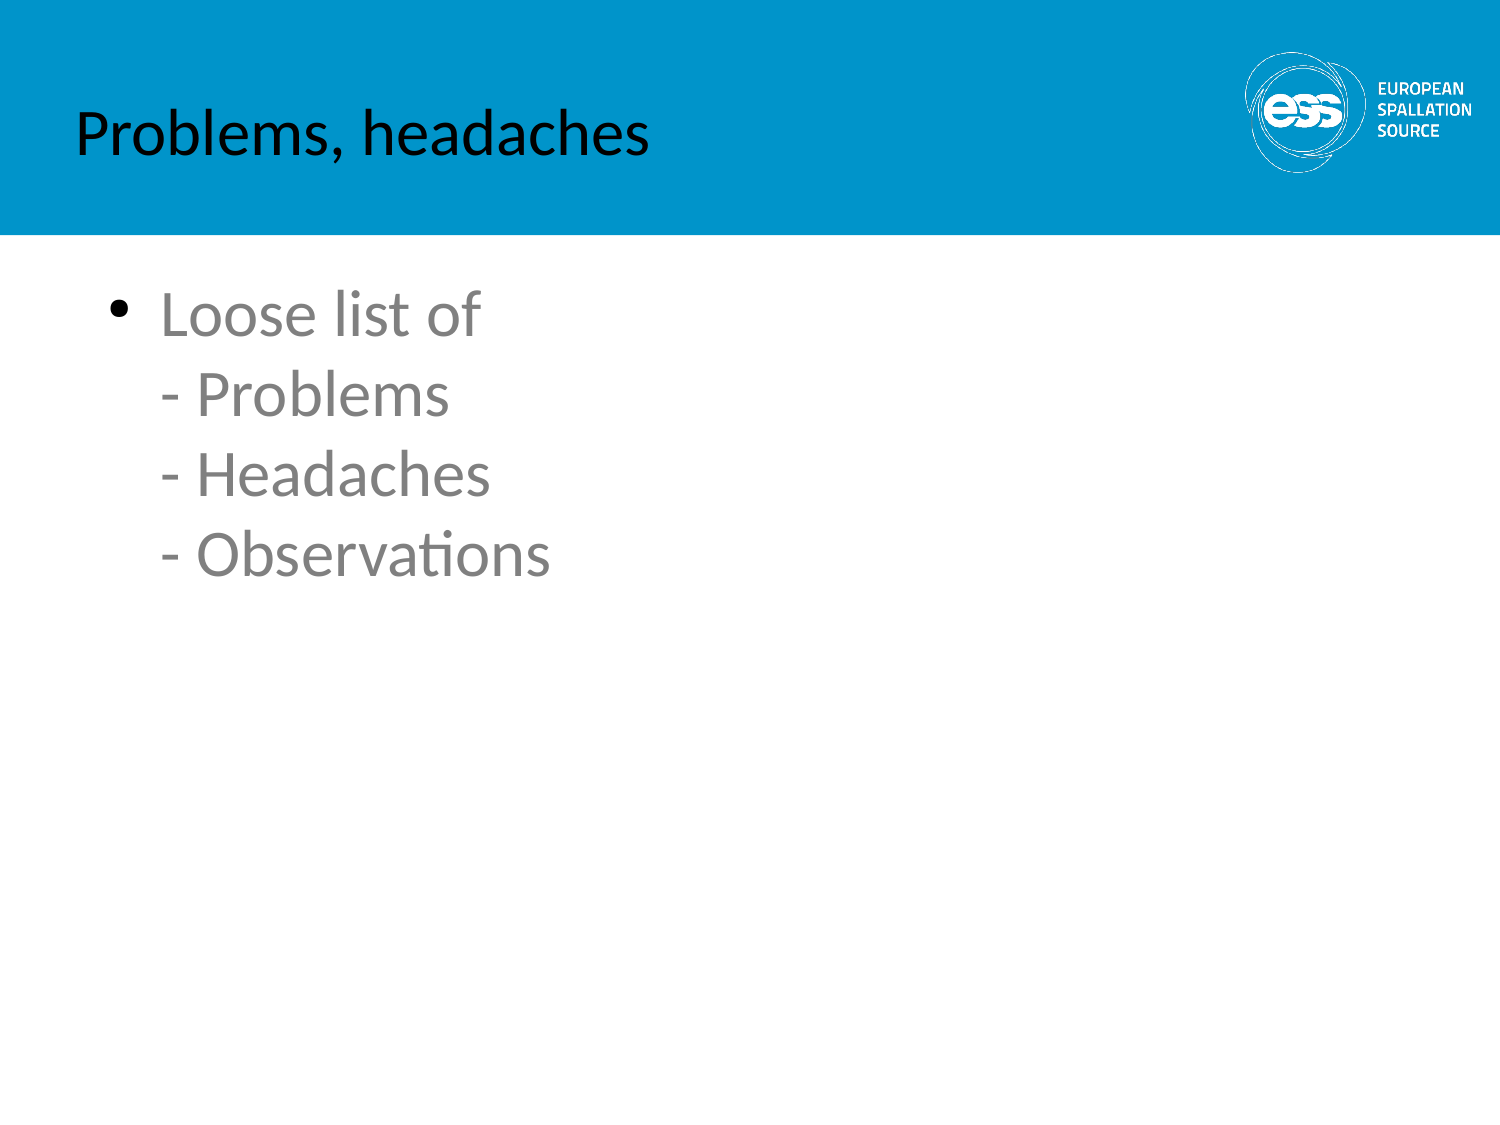

# Problems, headaches
Loose list of
- Problems
- Headaches
- Observations